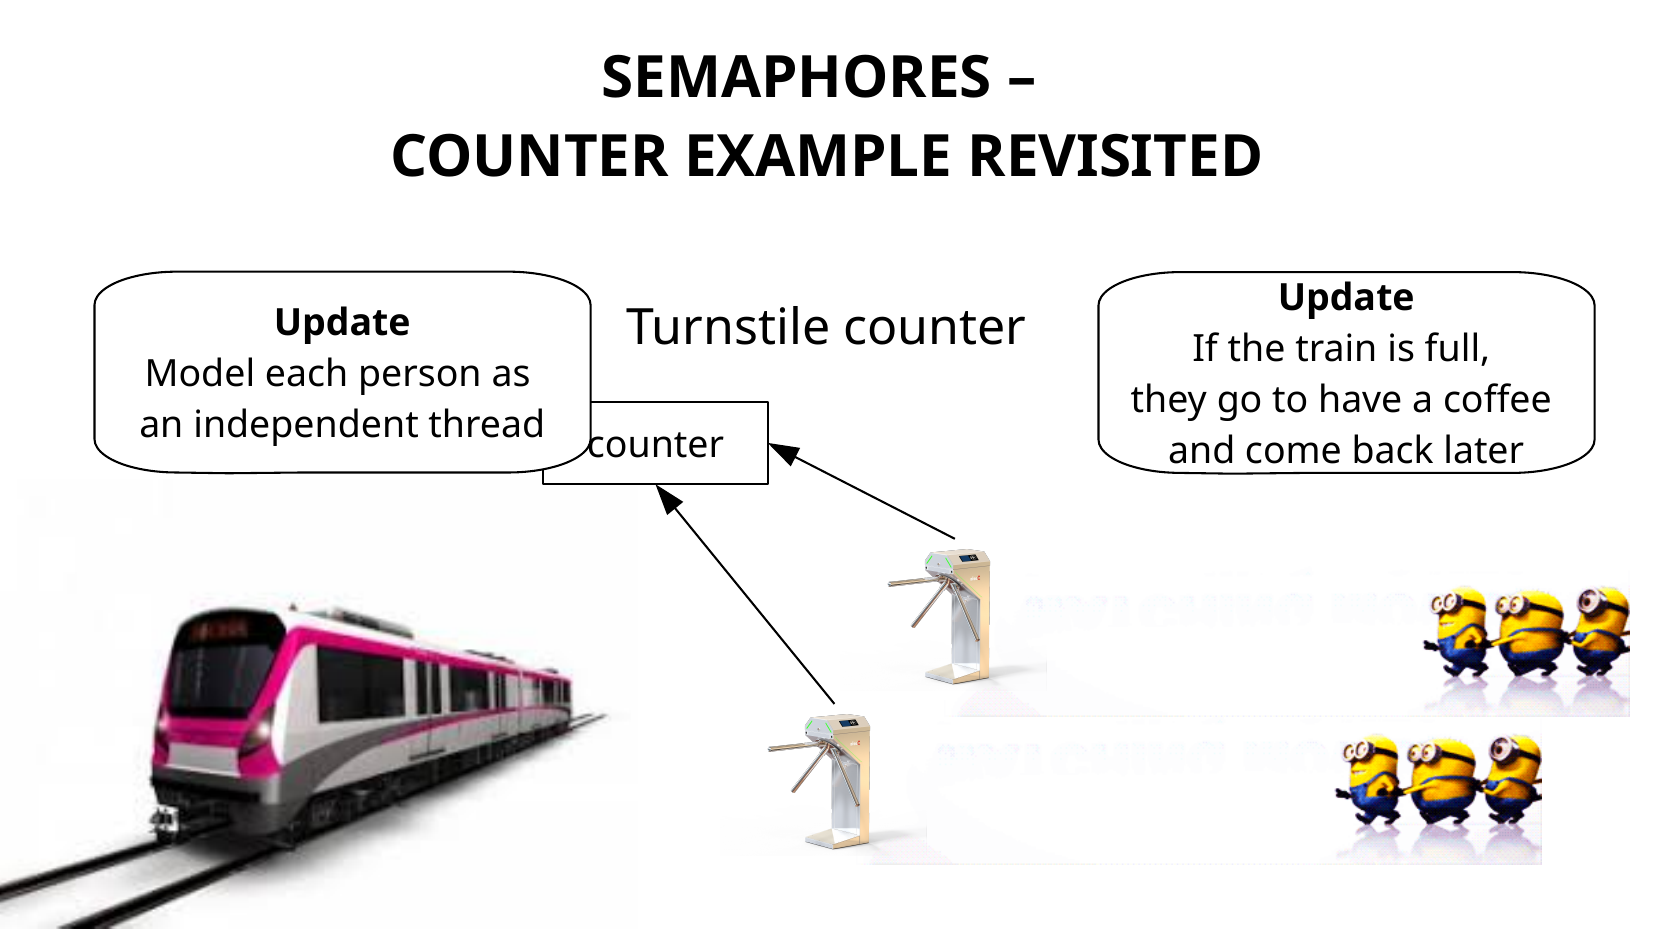

# SEMAPHORES – COUNTER EXAMPLE REVISITED
Update
Model each person as
an independent thread
Update
If the train is full,
they go to have a coffee
and come back later
Turnstile counter
counter